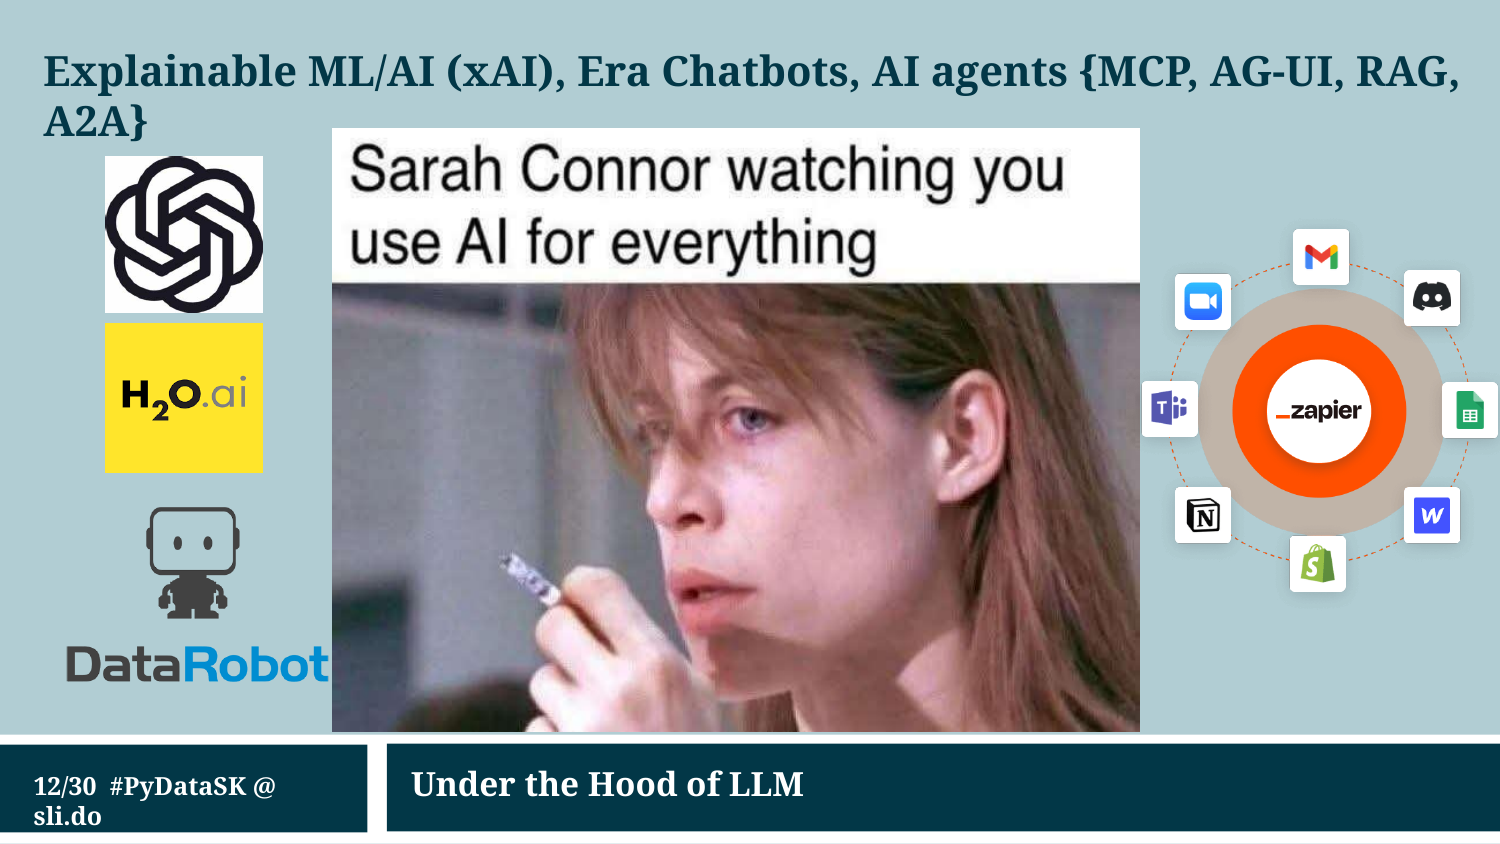

Explainable ML/AI (xAI), Era Chatbots, AI agents {MCP, AG-UI, RAG, A2A}
Under the Hood of LLM
12/30 #PyDataSK @ sli.do